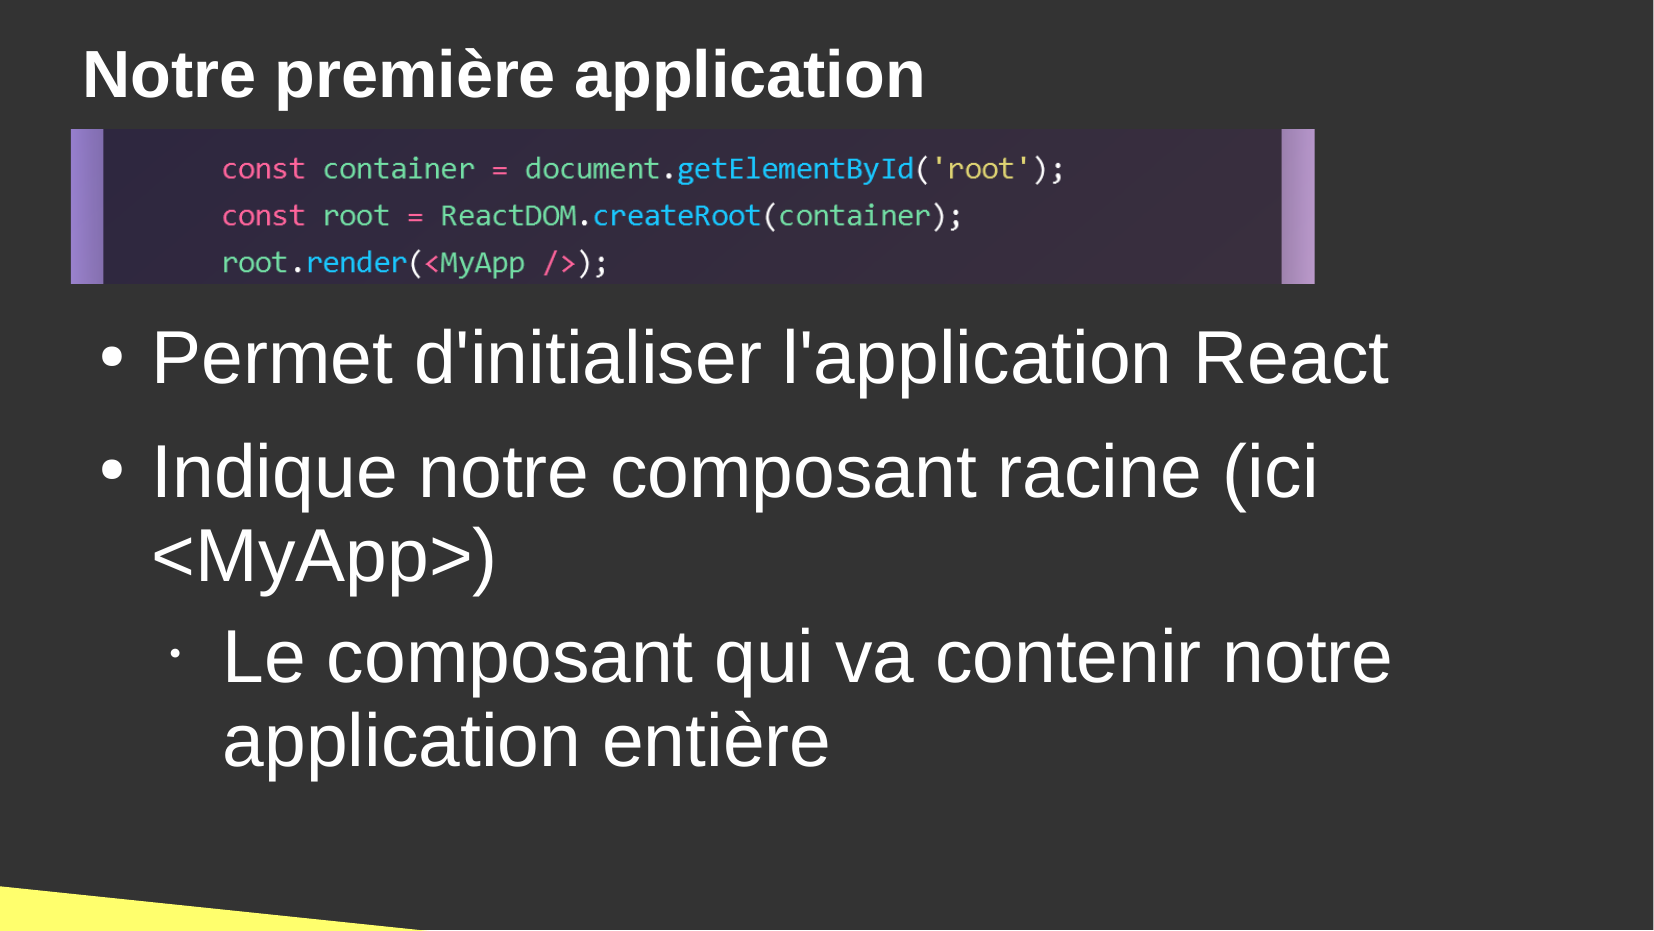

# Notre première application
Permet d'initialiser l'application React
Indique notre composant racine (ici <MyApp>)
Le composant qui va contenir notre application entière